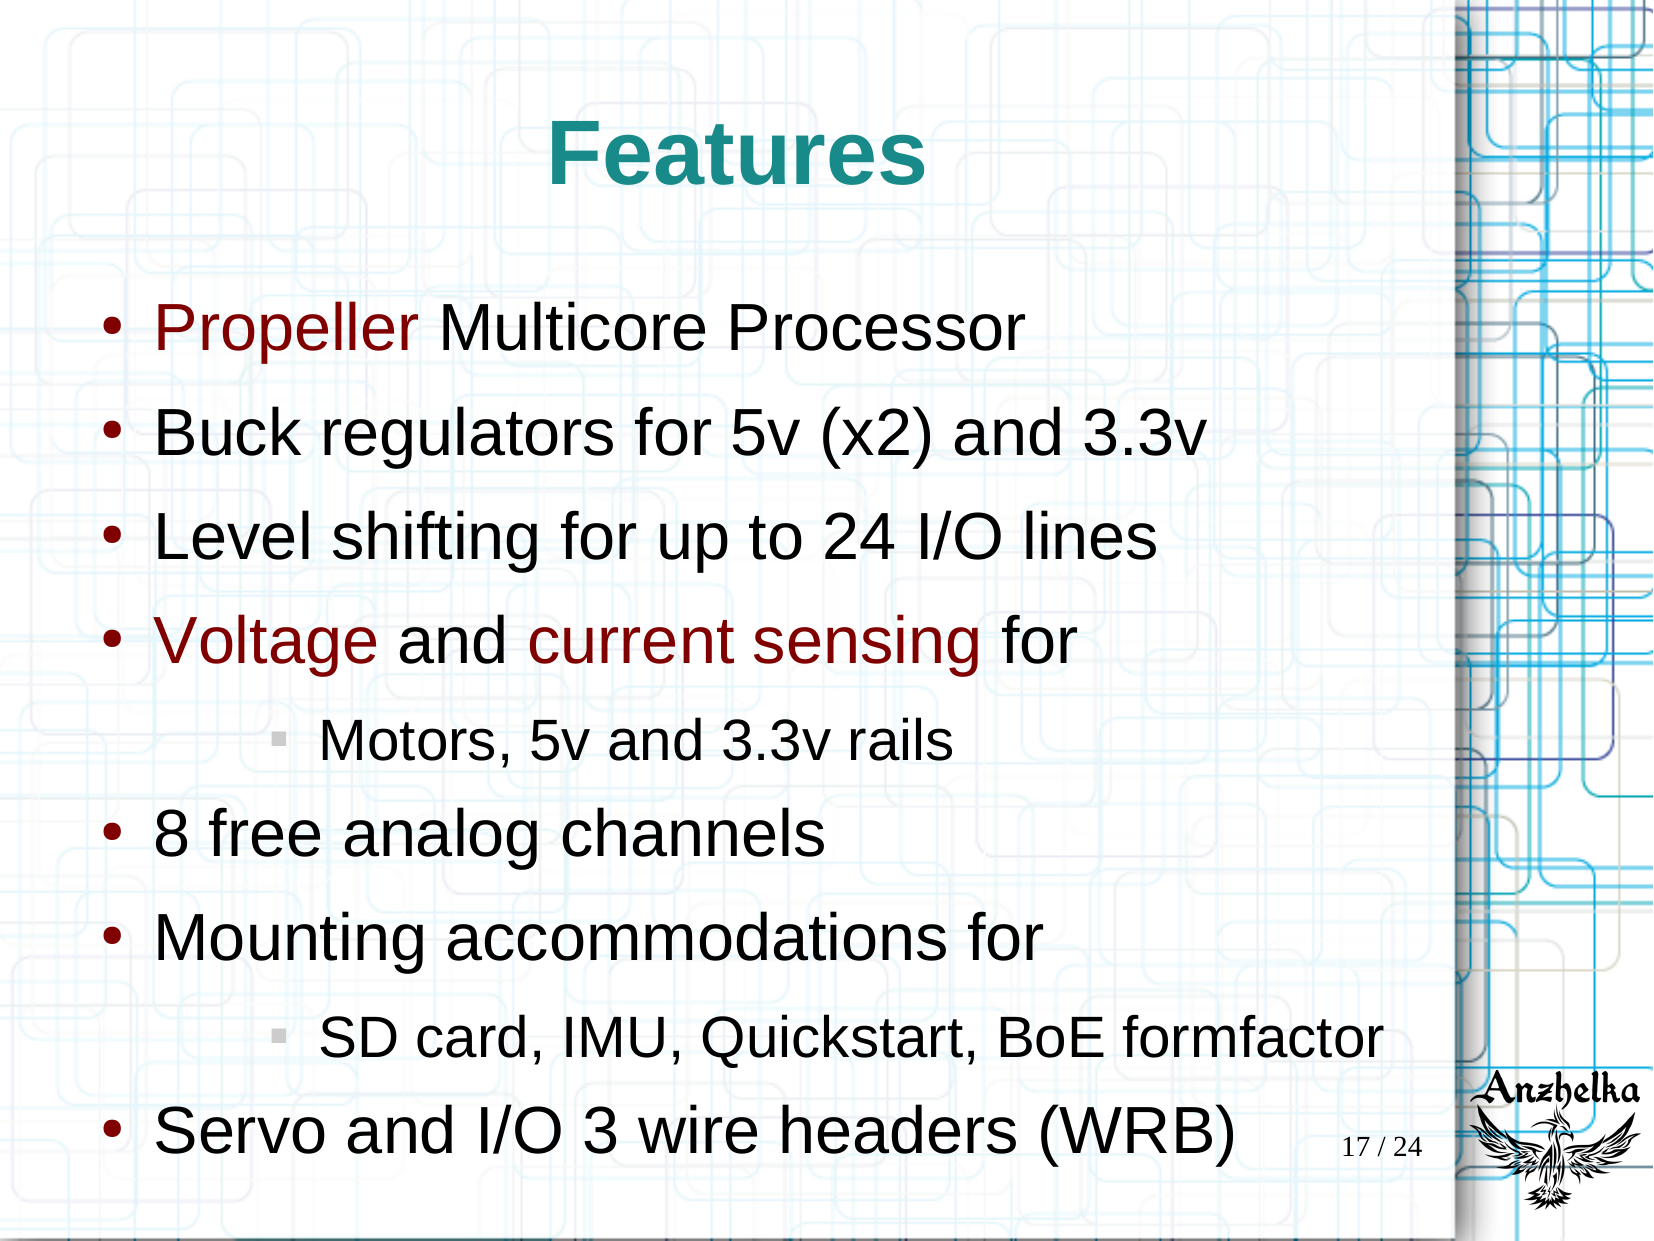

# Features
Propeller Multicore Processor
Buck regulators for 5v (x2) and 3.3v
Level shifting for up to 24 I/O lines
Voltage and current sensing for
Motors, 5v and 3.3v rails
8 free analog channels
Mounting accommodations for
SD card, IMU, Quickstart, BoE formfactor
Servo and I/O 3 wire headers (WRB)
17